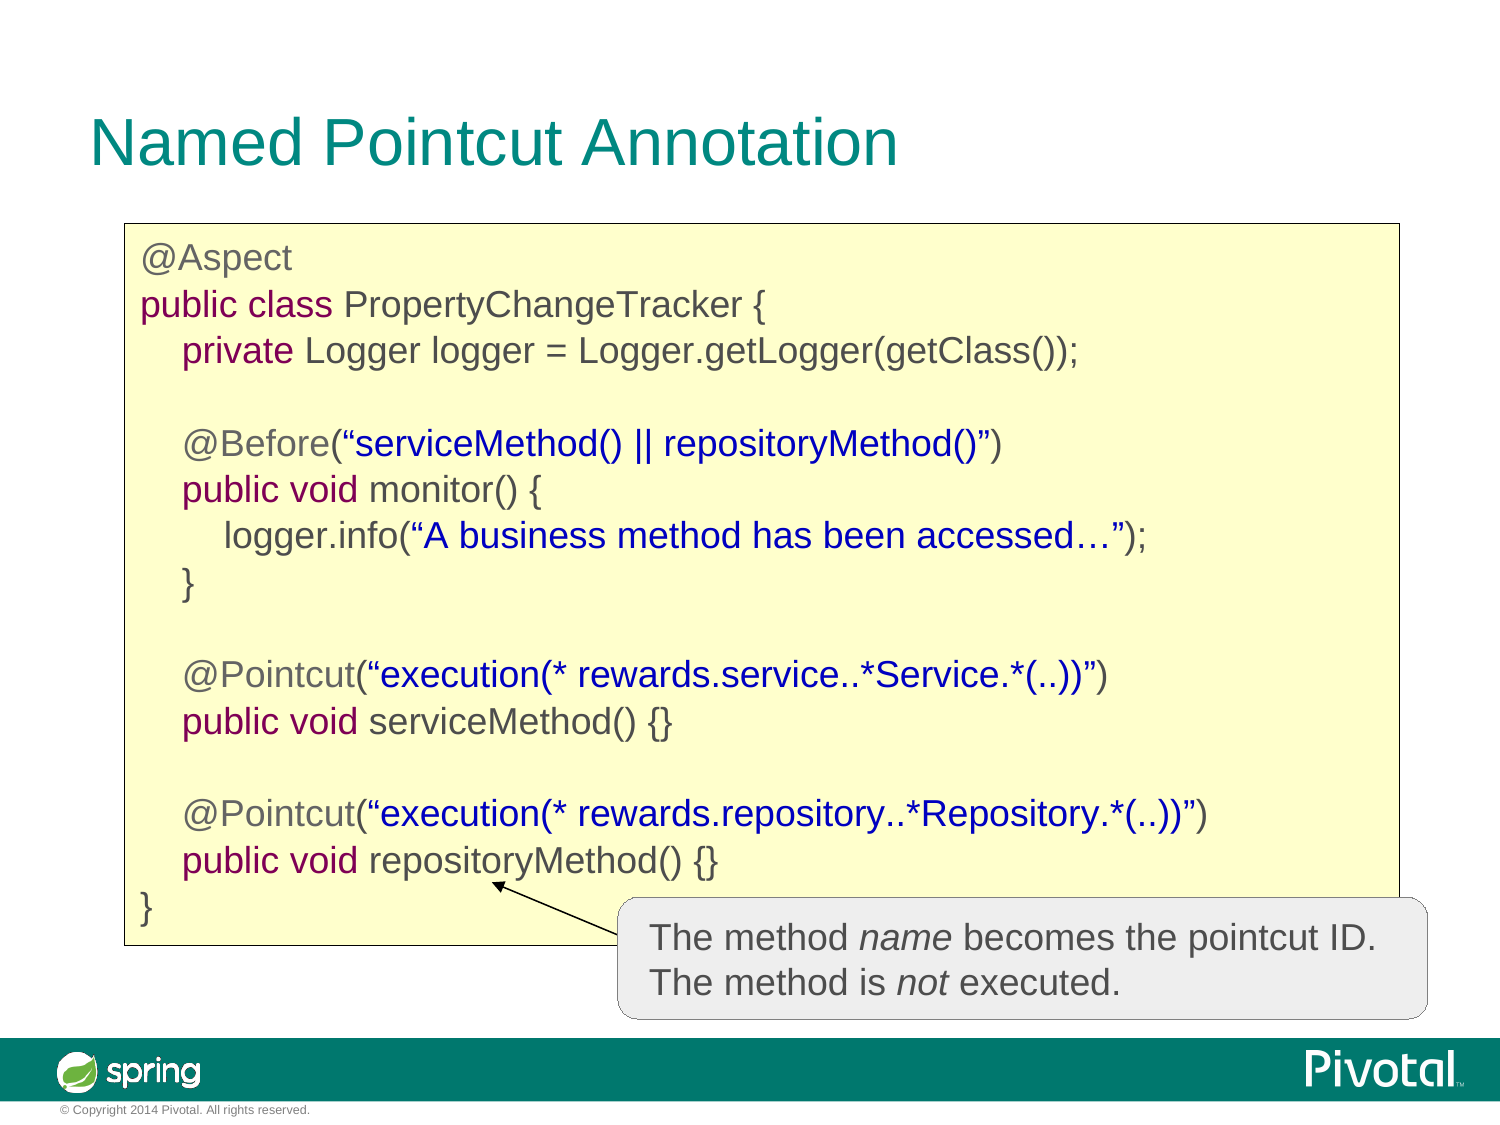

# Named Pointcut Annotation
@Aspect
public class PropertyChangeTracker {
 private Logger logger = Logger.getLogger(getClass());
 @Before(“serviceMethod() || repositoryMethod()”)
 public void monitor() {
 logger.info(“A business method has been accessed…”);
 }
 @Pointcut(“execution(* rewards.service..*Service.*(..))”)
 public void serviceMethod() {}
 @Pointcut(“execution(* rewards.repository..*Repository.*(..))”)
 public void repositoryMethod() {}
}
 The method name becomes the pointcut ID.
 The method is not executed.